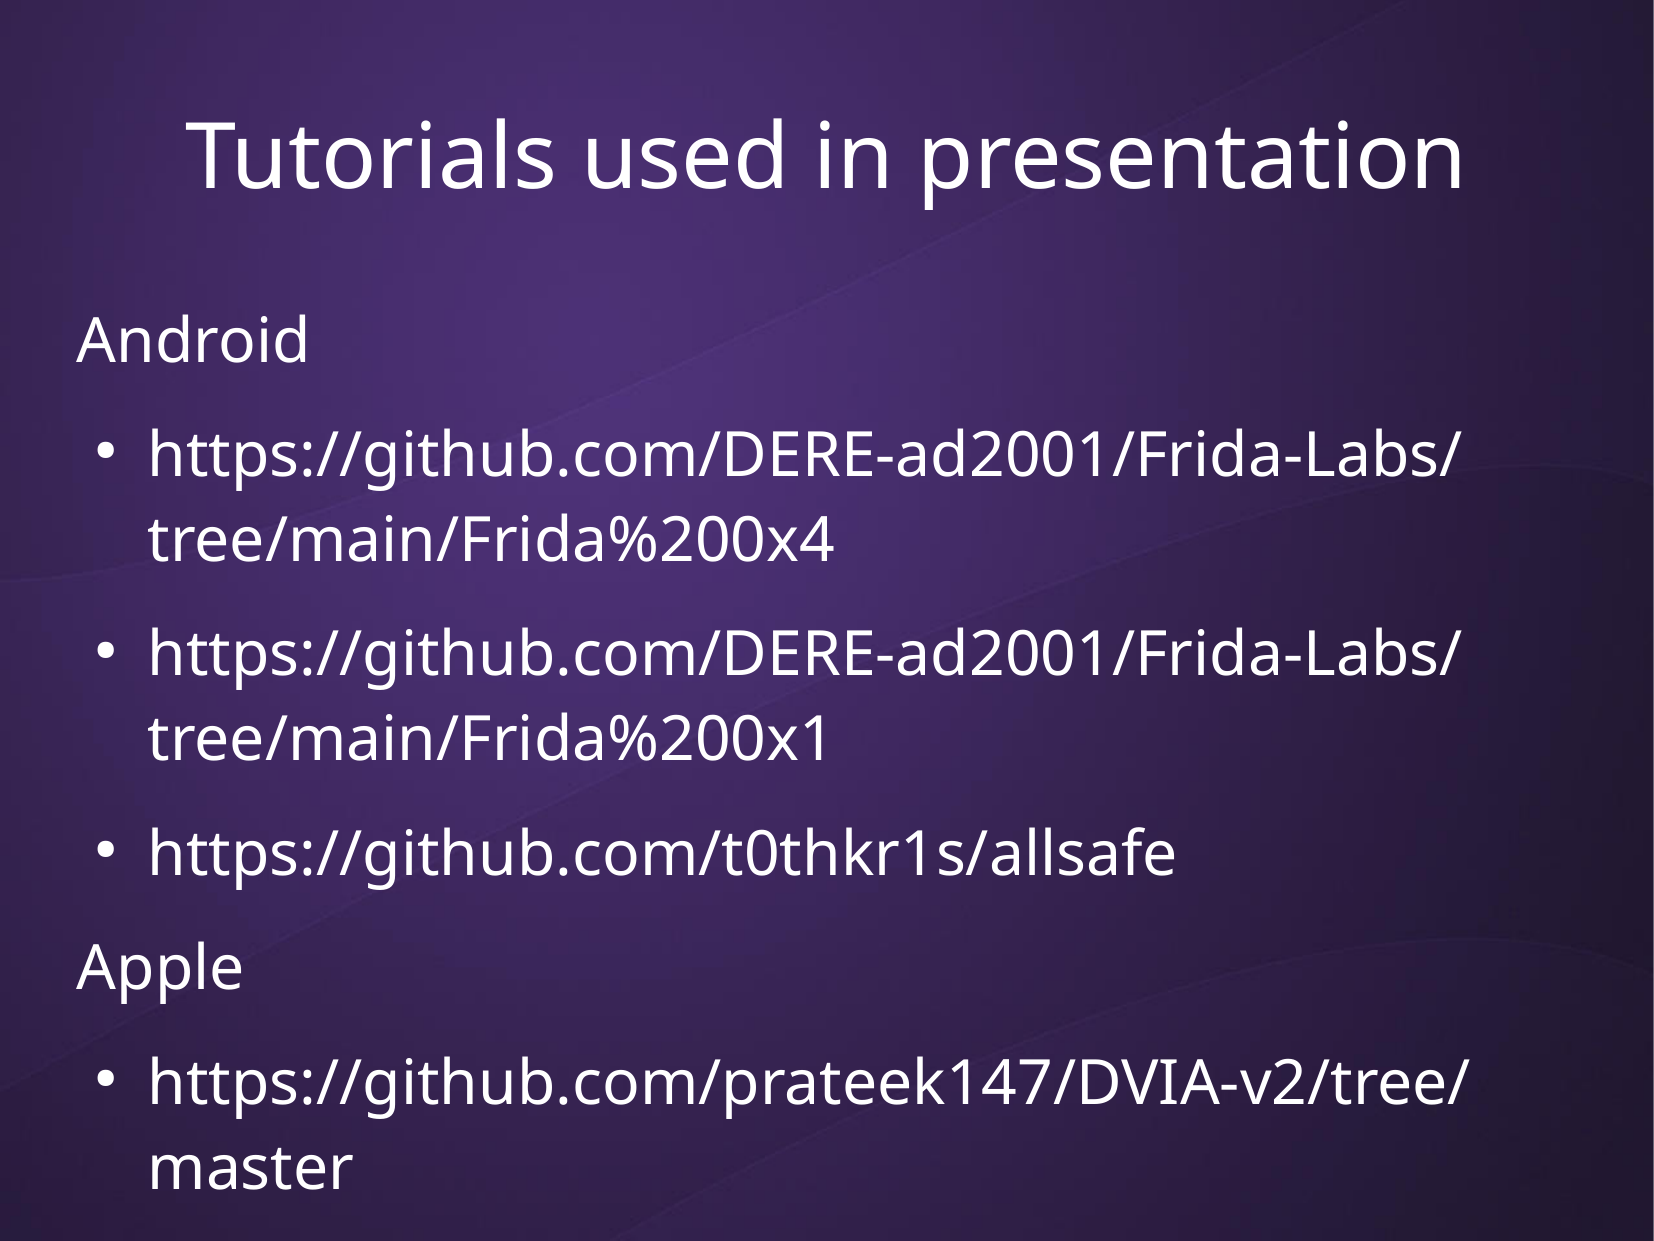

# Tutorials used in presentation
Android
https://github.com/DERE-ad2001/Frida-Labs/tree/main/Frida%200x4
https://github.com/DERE-ad2001/Frida-Labs/tree/main/Frida%200x1
https://github.com/t0thkr1s/allsafe
Apple
https://github.com/prateek147/DVIA-v2/tree/master